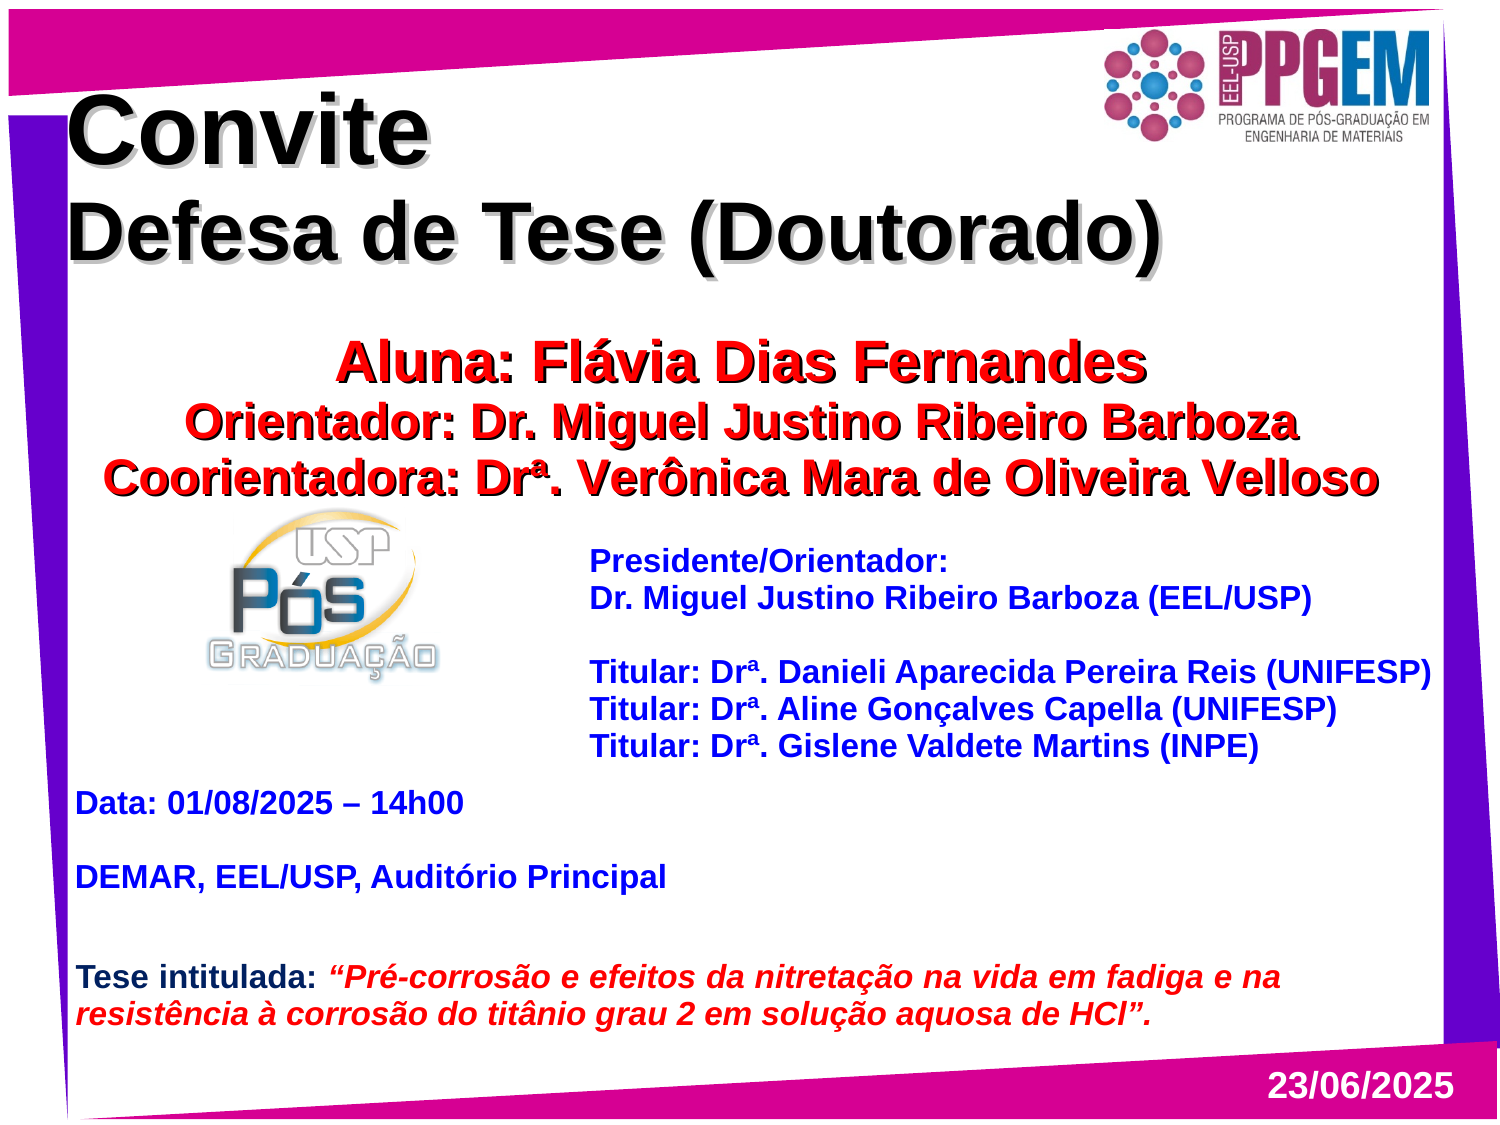

Convite
Defesa de Tese (Doutorado)
Aluna: Flávia Dias Fernandes
Orientador: Dr. Miguel Justino Ribeiro Barboza
Coorientadora: Drª. Verônica Mara de Oliveira Velloso
Presidente/Orientador:
Dr. Miguel Justino Ribeiro Barboza (EEL/USP)
Titular: Drª. Danieli Aparecida Pereira Reis (UNIFESP)
Titular: Drª. Aline Gonçalves Capella (UNIFESP)
Titular: Drª. Gislene Valdete Martins (INPE)
Data: 01/08/2025 – 14h00
DEMAR, EEL/USP, Auditório Principal
Tese intitulada: “Pré-corrosão e efeitos da nitretação na vida em fadiga e na resistência à corrosão do titânio grau 2 em solução aquosa de HCl”.
23/06/2025